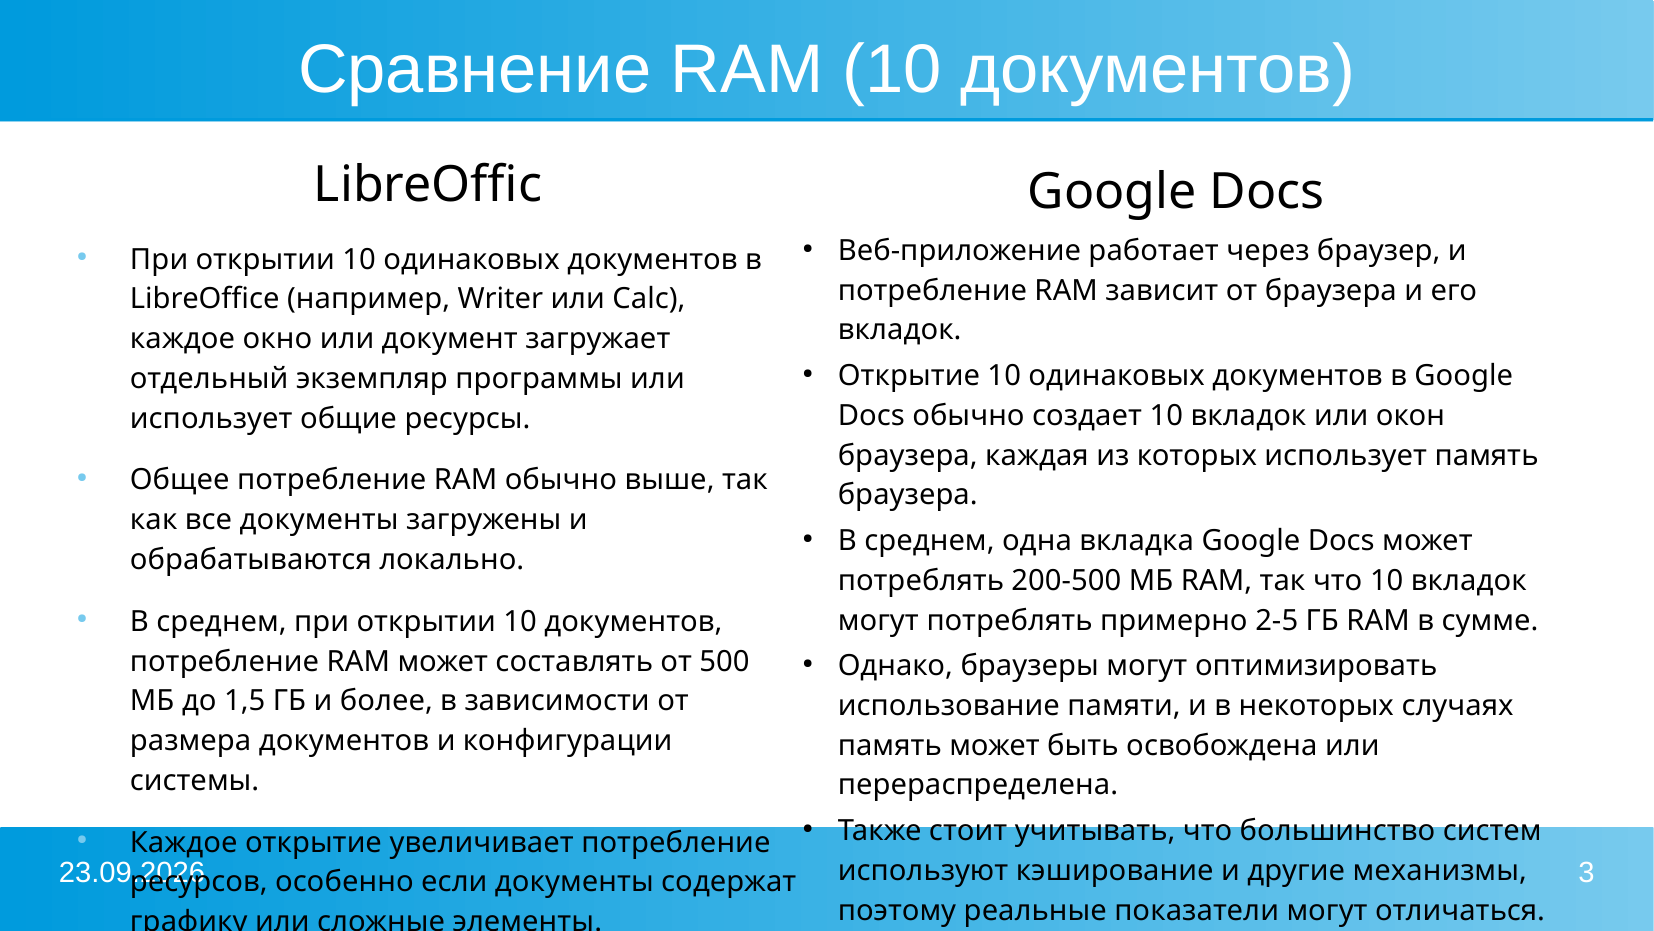

# Сравнение RAM (10 документов)
LibreOffic
При открытии 10 одинаковых документов в LibreOffice (например, Writer или Calc), каждое окно или документ загружает отдельный экземпляр программы или использует общие ресурсы.
Общее потребление RAM обычно выше, так как все документы загружены и обрабатываются локально.
В среднем, при открытии 10 документов, потребление RAM может составлять от 500 МБ до 1,5 ГБ и более, в зависимости от размера документов и конфигурации системы.
Каждое открытие увеличивает потребление ресурсов, особенно если документы содержат графику или сложные элементы.
Google Docs
Веб-приложение работает через браузер, и потребление RAM зависит от браузера и его вкладок.
Открытие 10 одинаковых документов в Google Docs обычно создает 10 вкладок или окон браузера, каждая из которых использует память браузера.
В среднем, одна вкладка Google Docs может потреблять 200-500 МБ RAM, так что 10 вкладок могут потреблять примерно 2-5 ГБ RAM в сумме.
Однако, браузеры могут оптимизировать использование памяти, и в некоторых случаях память может быть освобождена или перераспределена.
Также стоит учитывать, что большинство систем используют кэширование и другие механизмы, поэтому реальные показатели могут отличаться.
3